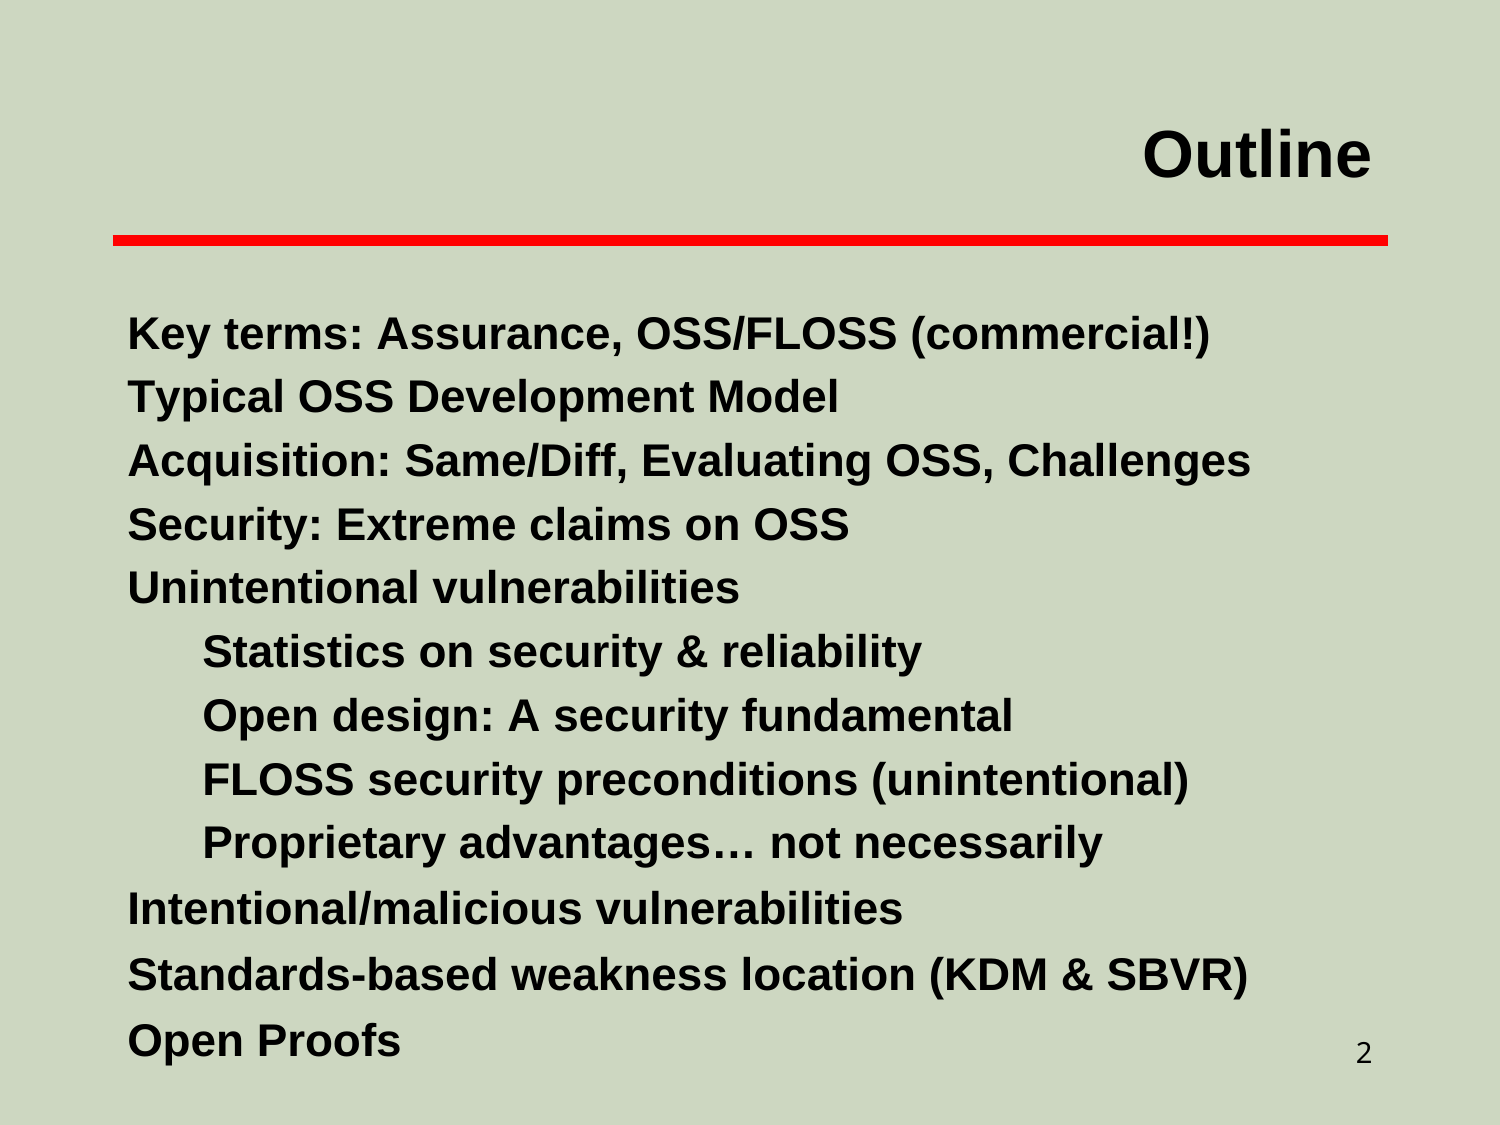

# Outline
Key terms: Assurance, OSS/FLOSS (commercial!)
Typical OSS Development Model
Acquisition: Same/Diff, Evaluating OSS, Challenges
Security: Extreme claims on OSS
Unintentional vulnerabilities
Statistics on security & reliability
Open design: A security fundamental
FLOSS security preconditions (unintentional)
Proprietary advantages… not necessarily
Intentional/malicious vulnerabilities
Standards-based weakness location (KDM & SBVR)
Open Proofs